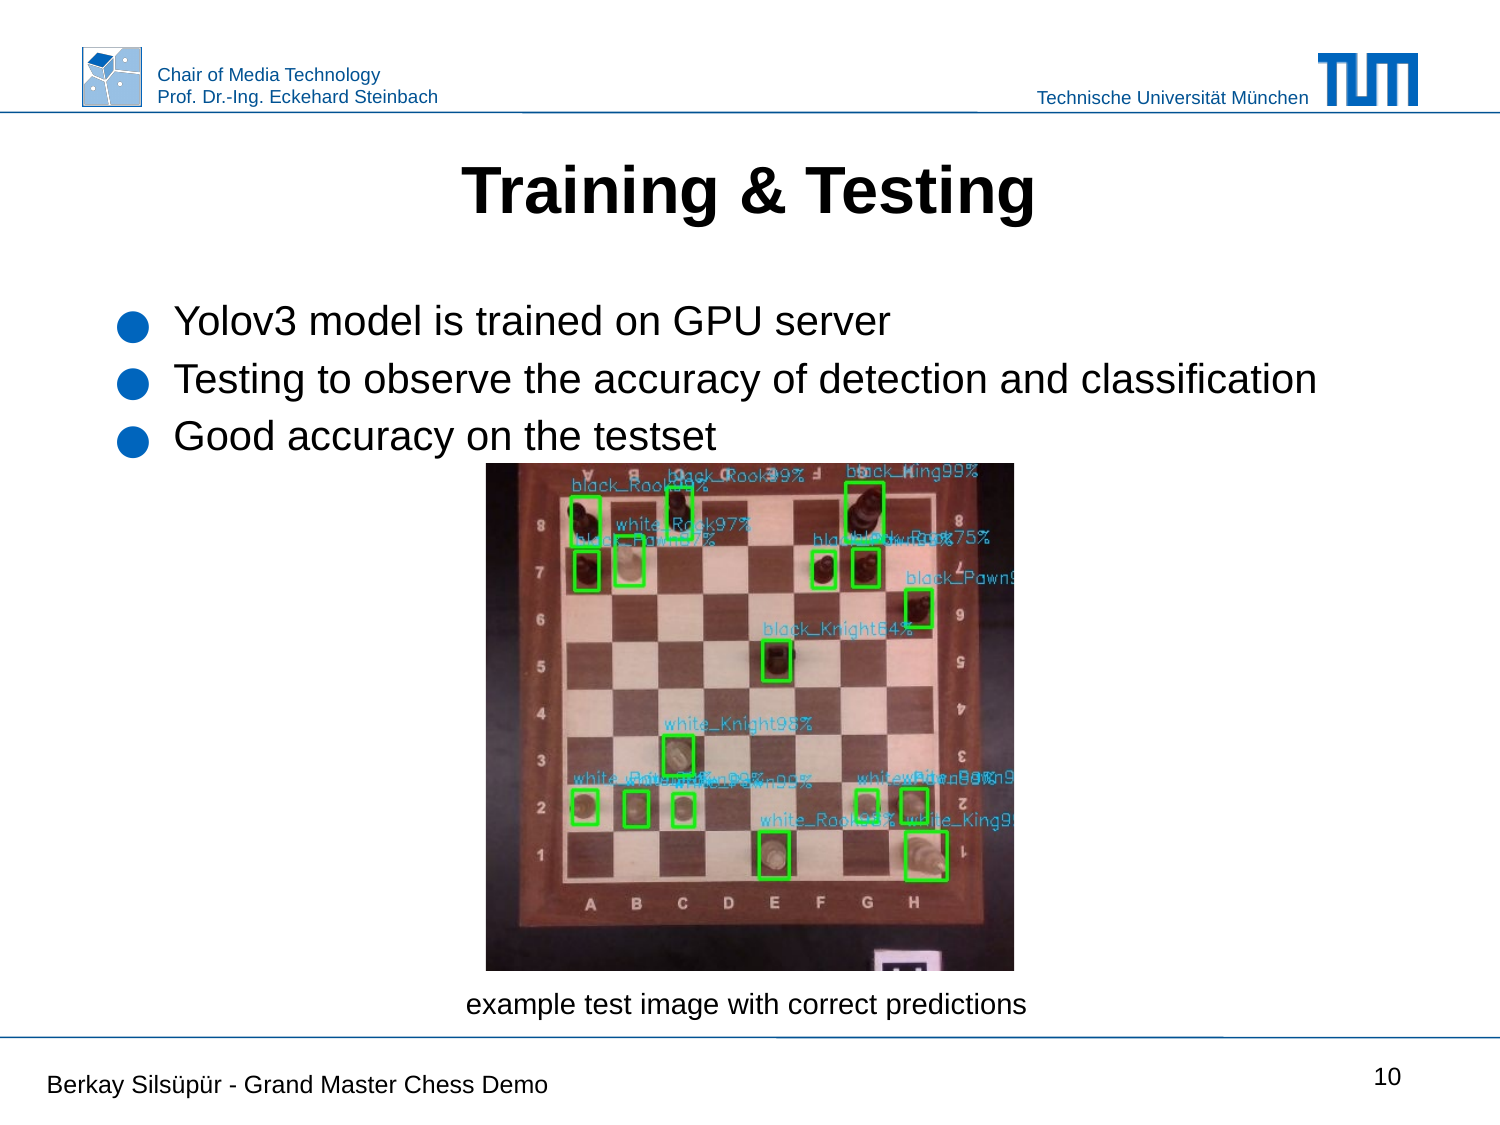

# Training & Testing
Yolov3 model is trained on GPU server
Testing to observe the accuracy of detection and classification
Good accuracy on the testset
example test image with correct predictions
Berkay Silsüpür - Grand Master Chess Demo